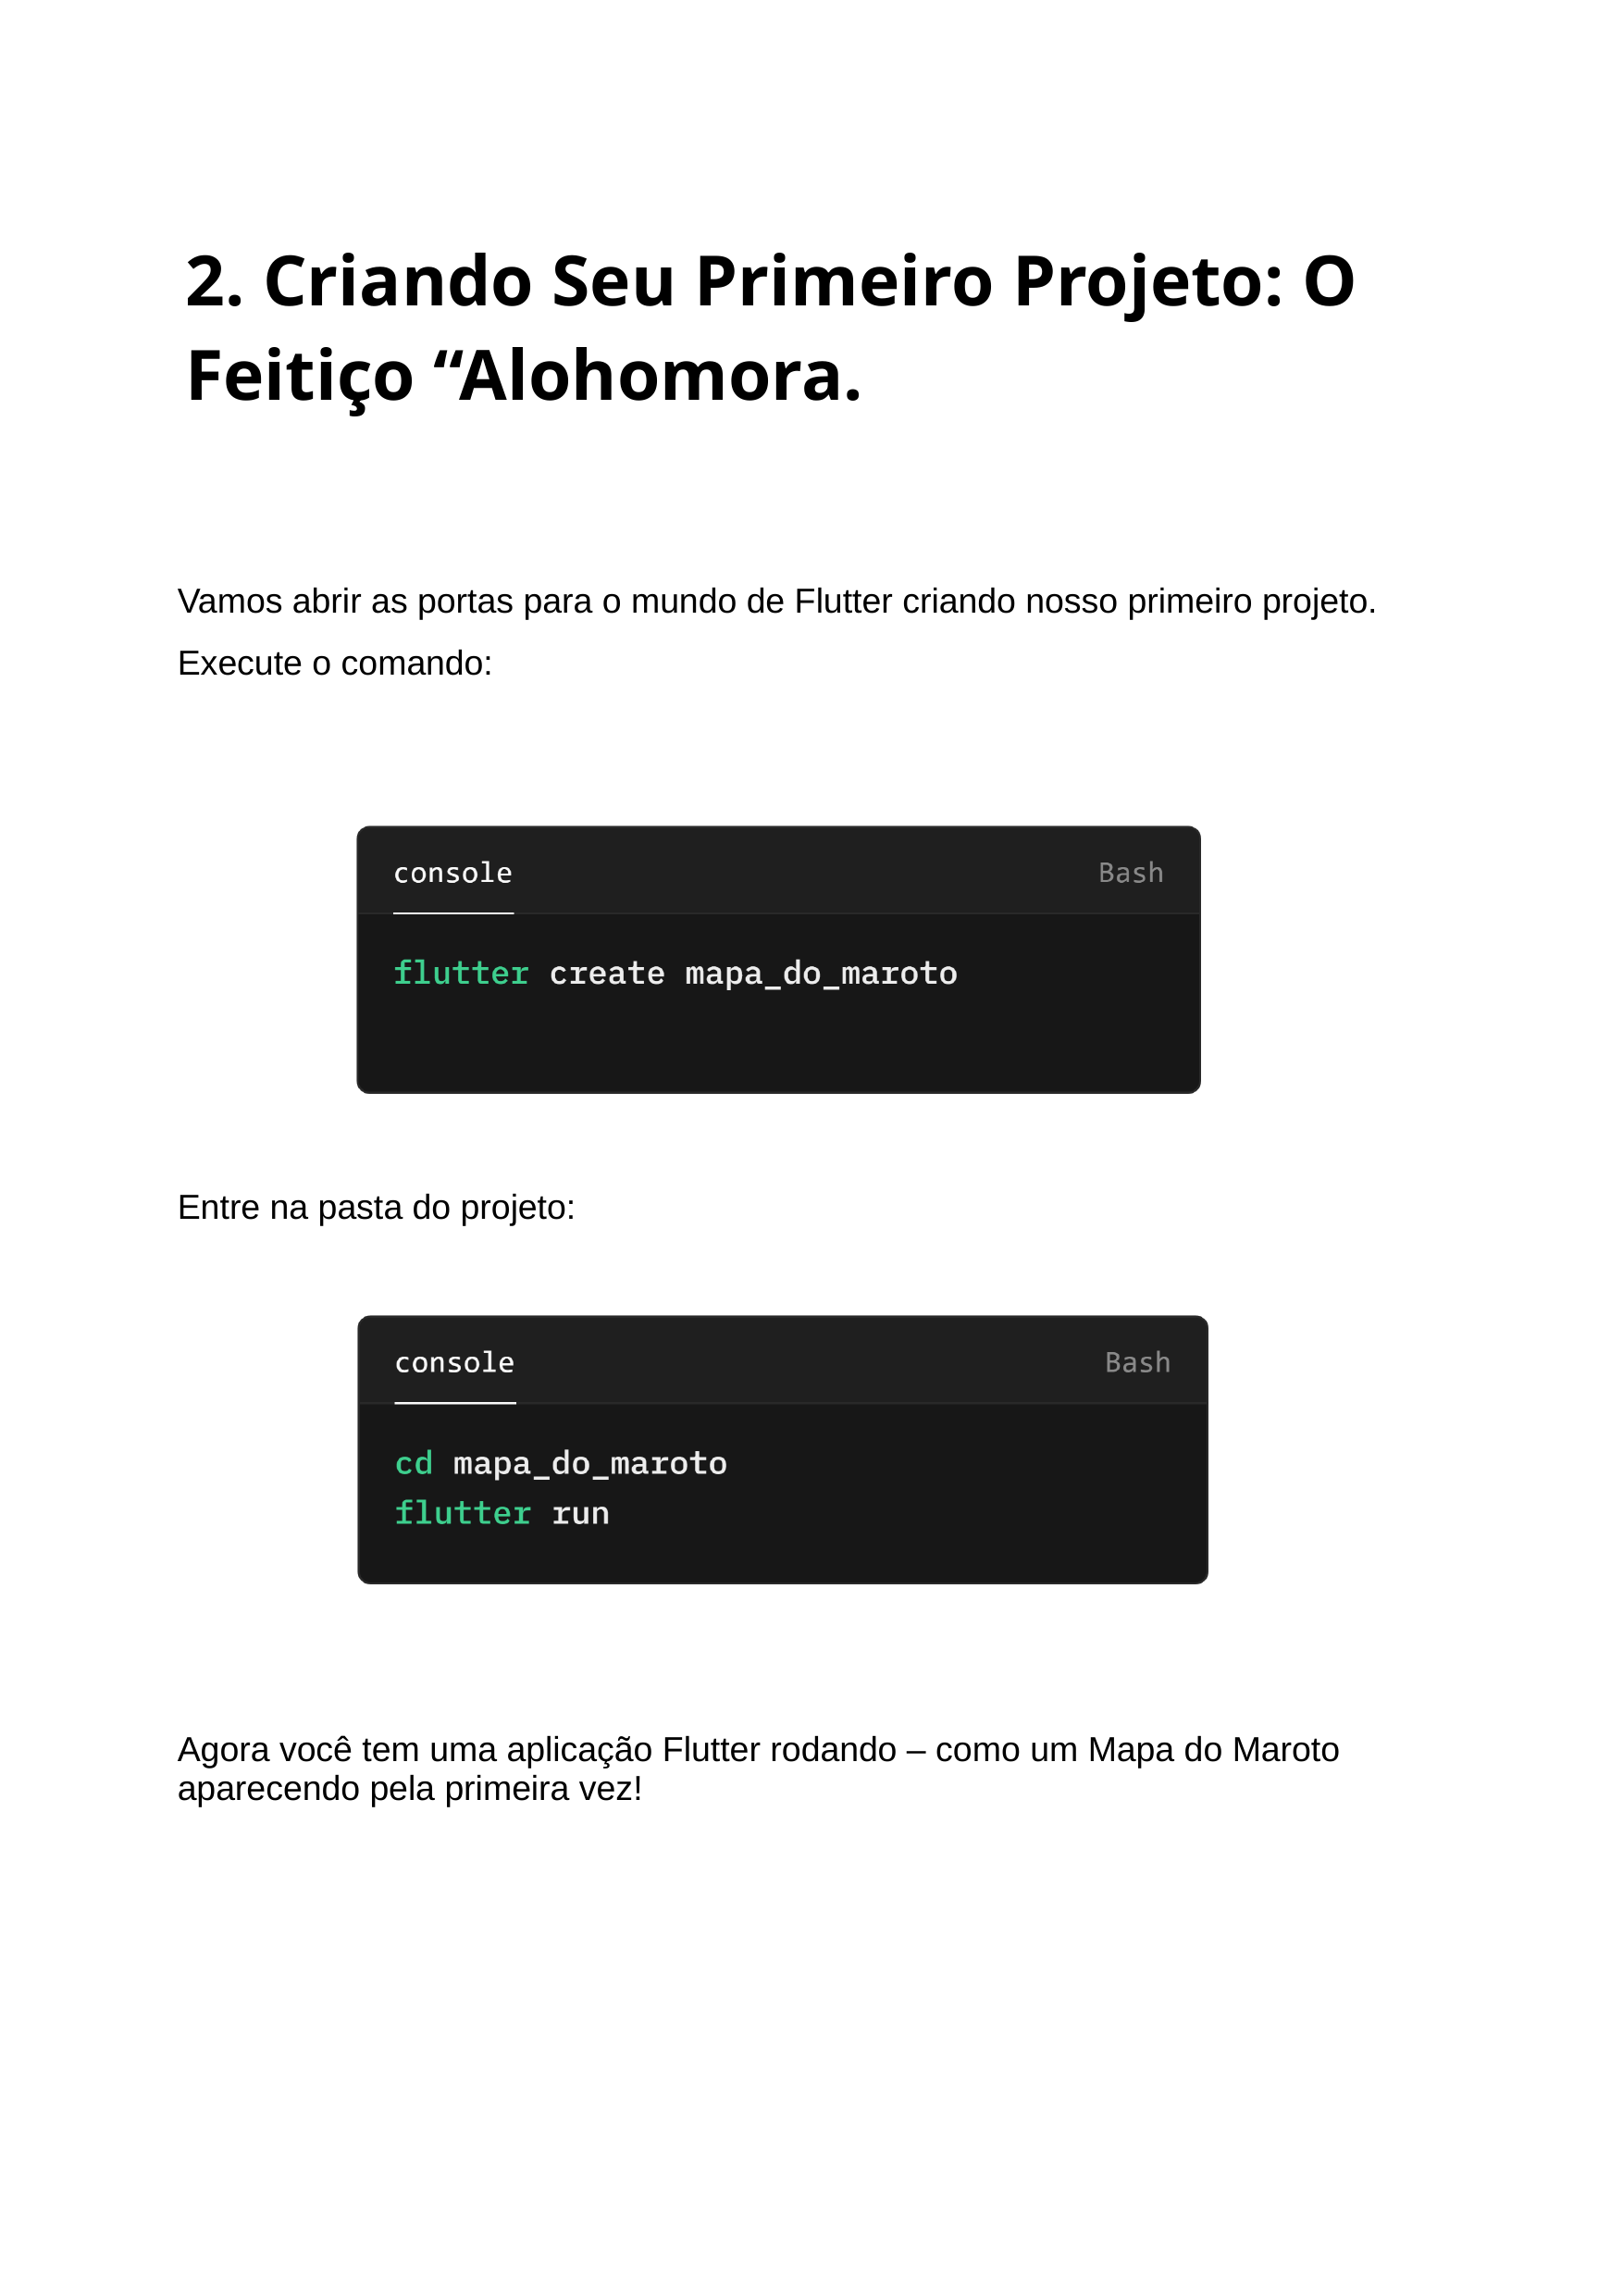

2. Criando Seu Primeiro Projeto: O Feitiço “Alohomora.
Vamos abrir as portas para o mundo de Flutter criando nosso primeiro projeto.
Execute o comando:
Entre na pasta do projeto:
Agora você tem uma aplicação Flutter rodando – como um Mapa do Maroto aparecendo pela primeira vez!